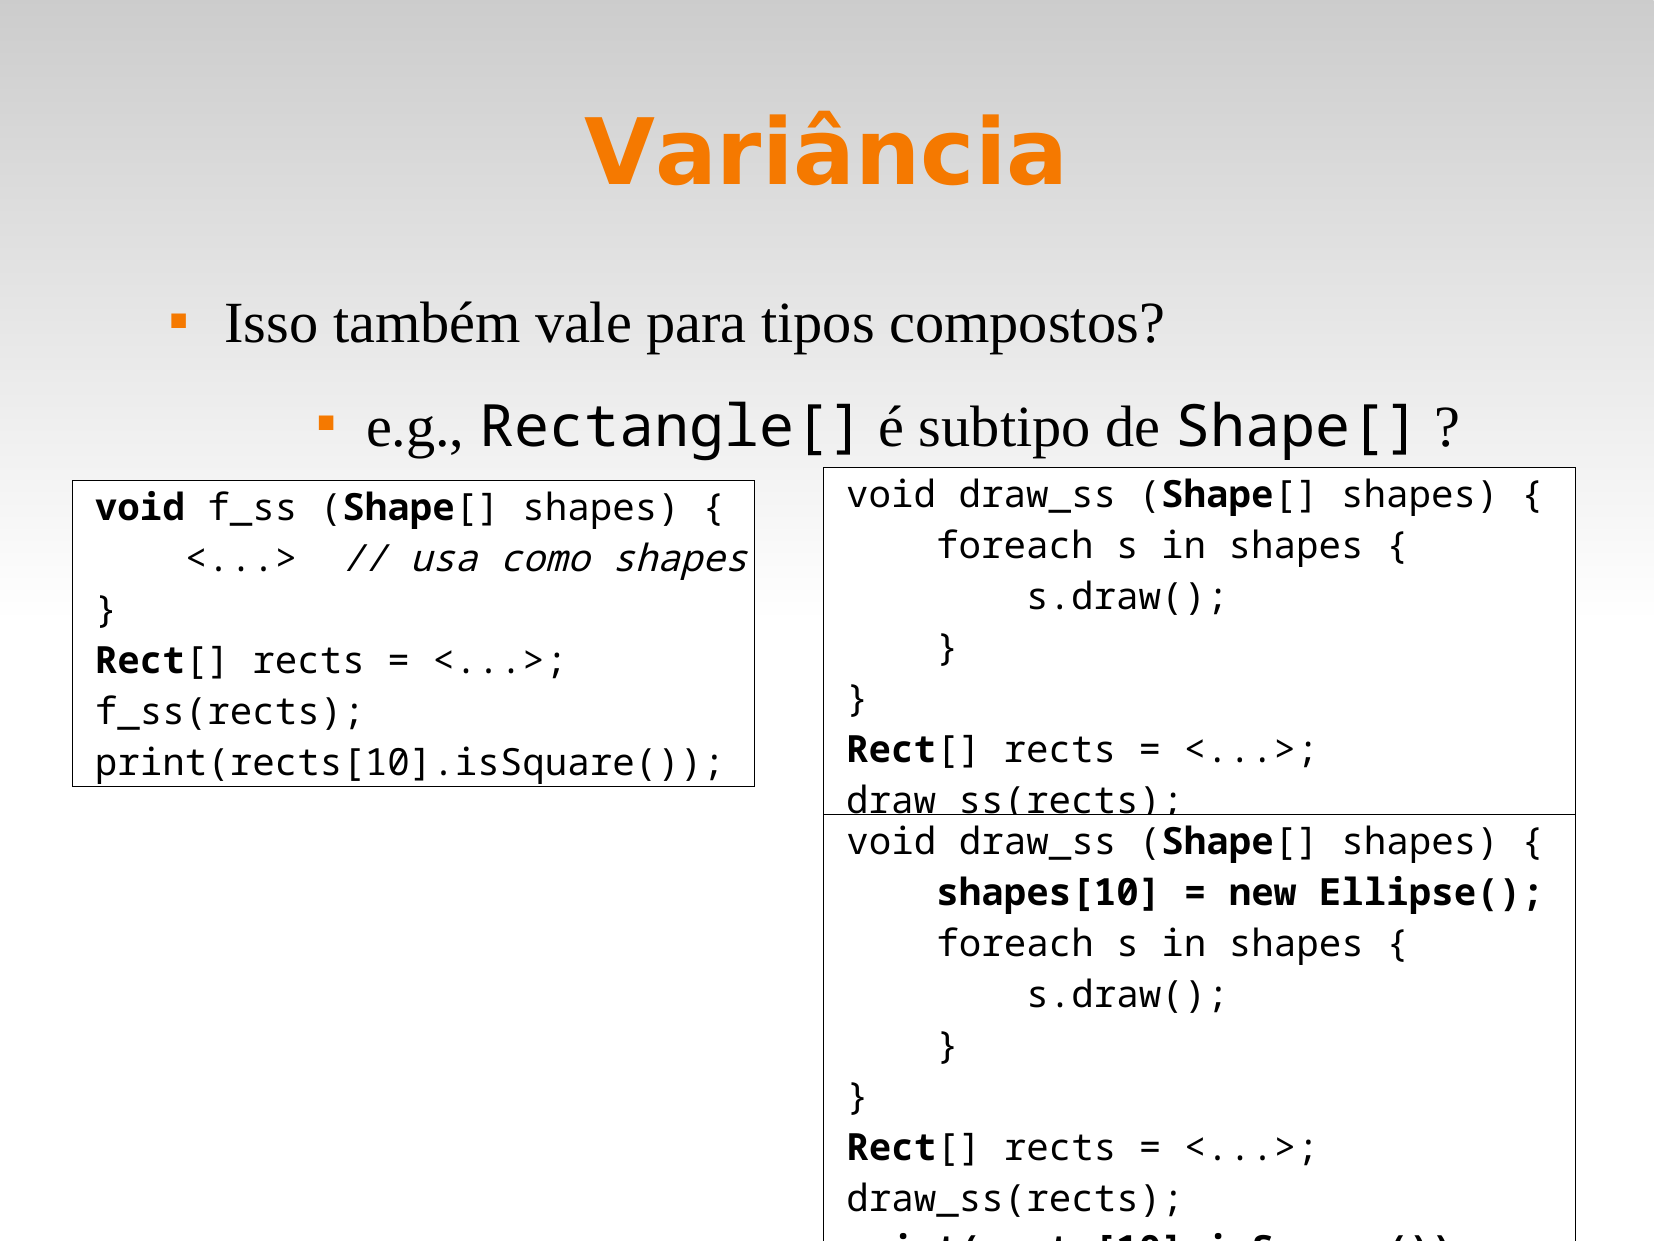

# Variância
Isso também vale para tipos compostos?
e.g., Rectangle[] é subtipo de Shape[] ?
 void draw_ss (Shape[] shapes) {
 foreach s in shapes {
 s.draw();
 }
 }
 Rect[] rects = <...>;
 draw_ss(rects);
 print(rects[10].isSquare());
 void f_ss (Shape[] shapes) {
 <...> // usa como shapes
 }
 Rect[] rects = <...>;
 f_ss(rects);
 print(rects[10].isSquare());
 void draw_ss (Shape[] shapes) {
 shapes[10] = new Ellipse();
 foreach s in shapes {
 s.draw();
 }
 }
 Rect[] rects = <...>;
 draw_ss(rects);
 print(rects[10].isSquare());